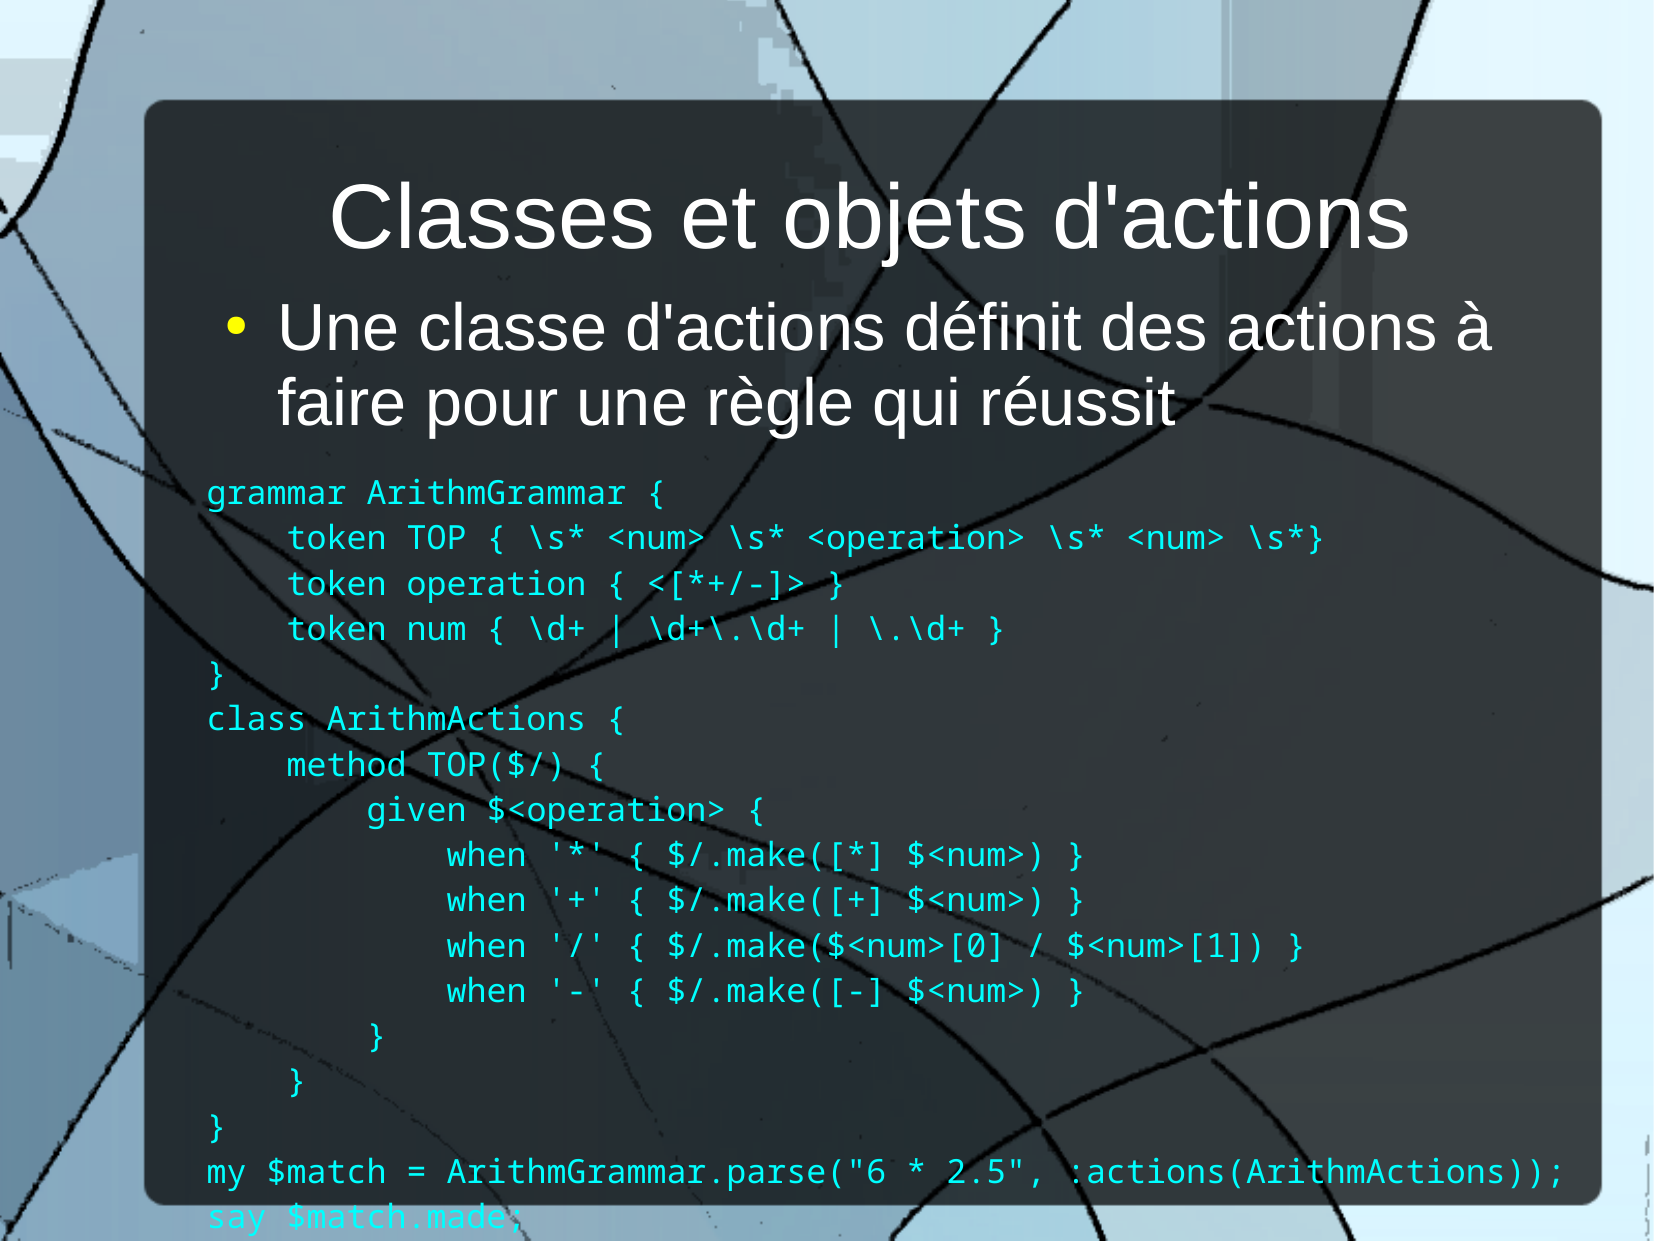

# Classes et objets d'actions
Une classe d'actions définit des actions à faire pour une règle qui réussit
grammar ArithmGrammar {
 token TOP { \s* <num> \s* <operation> \s* <num> \s*}
 token operation { <[*+/-]> }
 token num { \d+ | \d+\.\d+ | \.\d+ }
}
class ArithmActions {
 method TOP($/) {
 given $<operation> {
 when '*' { $/.make([*] $<num>) }
 when '+' { $/.make([+] $<num>) }
 when '/' { $/.make($<num>[0] / $<num>[1]) }
 when '-' { $/.make([-] $<num>) }
 }
 }
}
my $match = ArithmGrammar.parse("6 * 2.5", :actions(ArithmActions));
say $match.made;